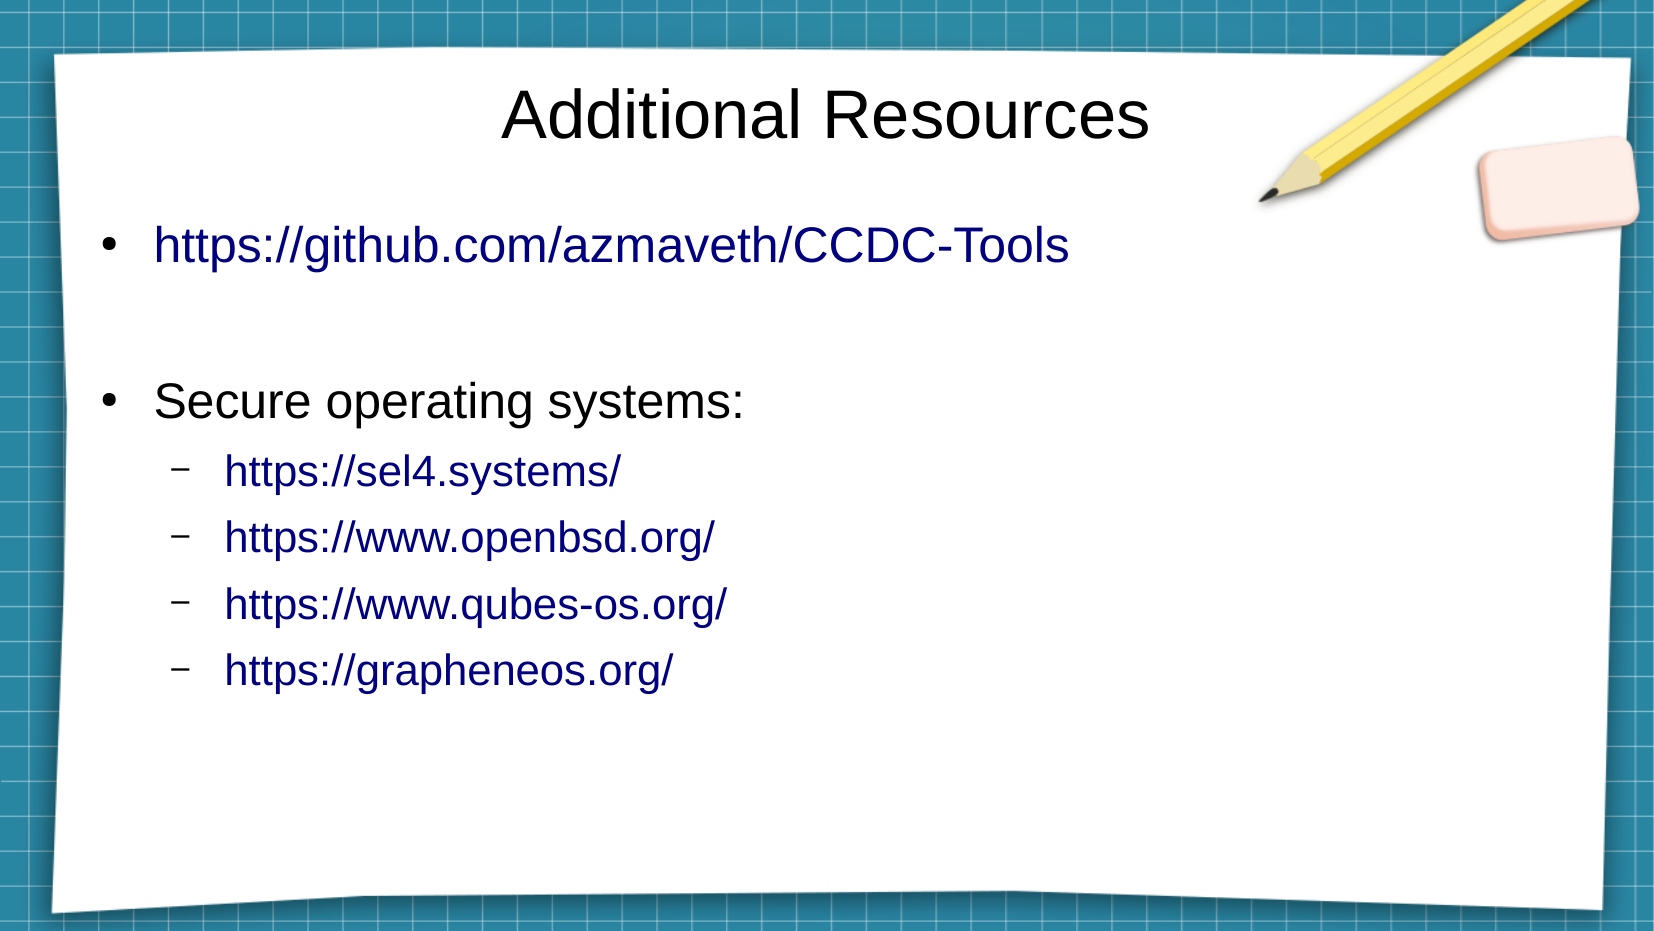

# Additional Resources
https://github.com/azmaveth/CCDC-Tools
Secure operating systems:
https://sel4.systems/
https://www.openbsd.org/
https://www.qubes-os.org/
https://grapheneos.org/